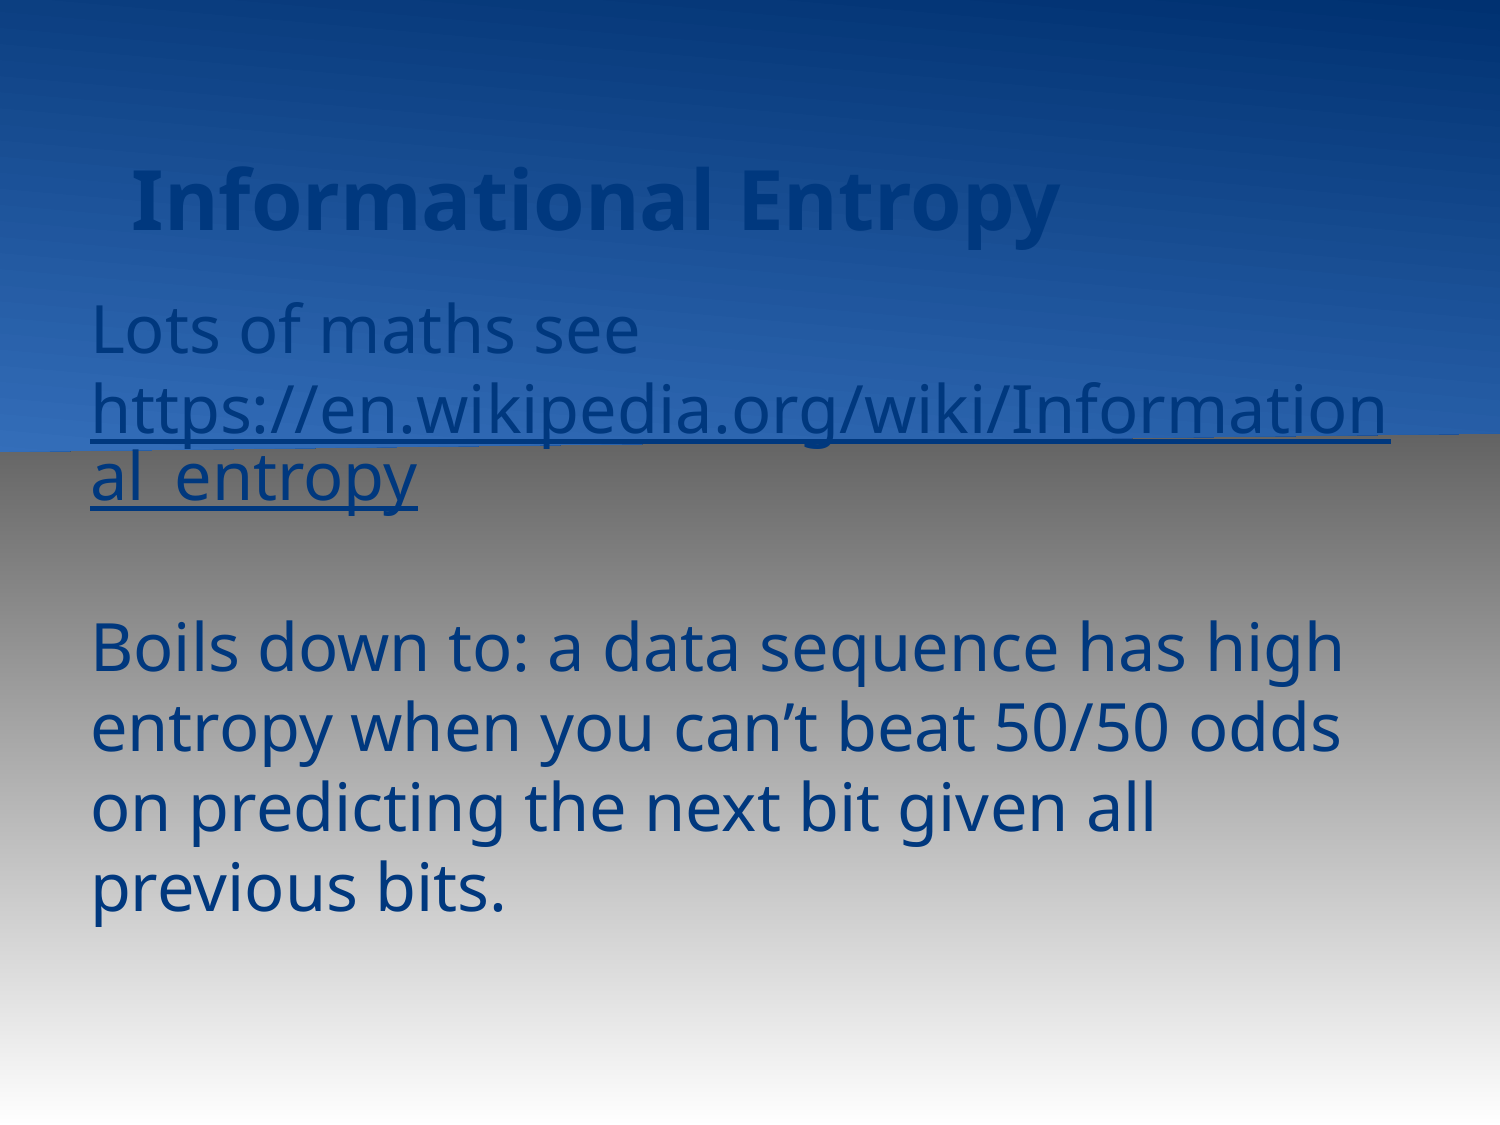

Informational Entropy
# Lots of maths see https://en.wikipedia.org/wiki/Informational_entropy
Boils down to: a data sequence has high entropy when you can’t beat 50/50 odds on predicting the next bit given all previous bits.